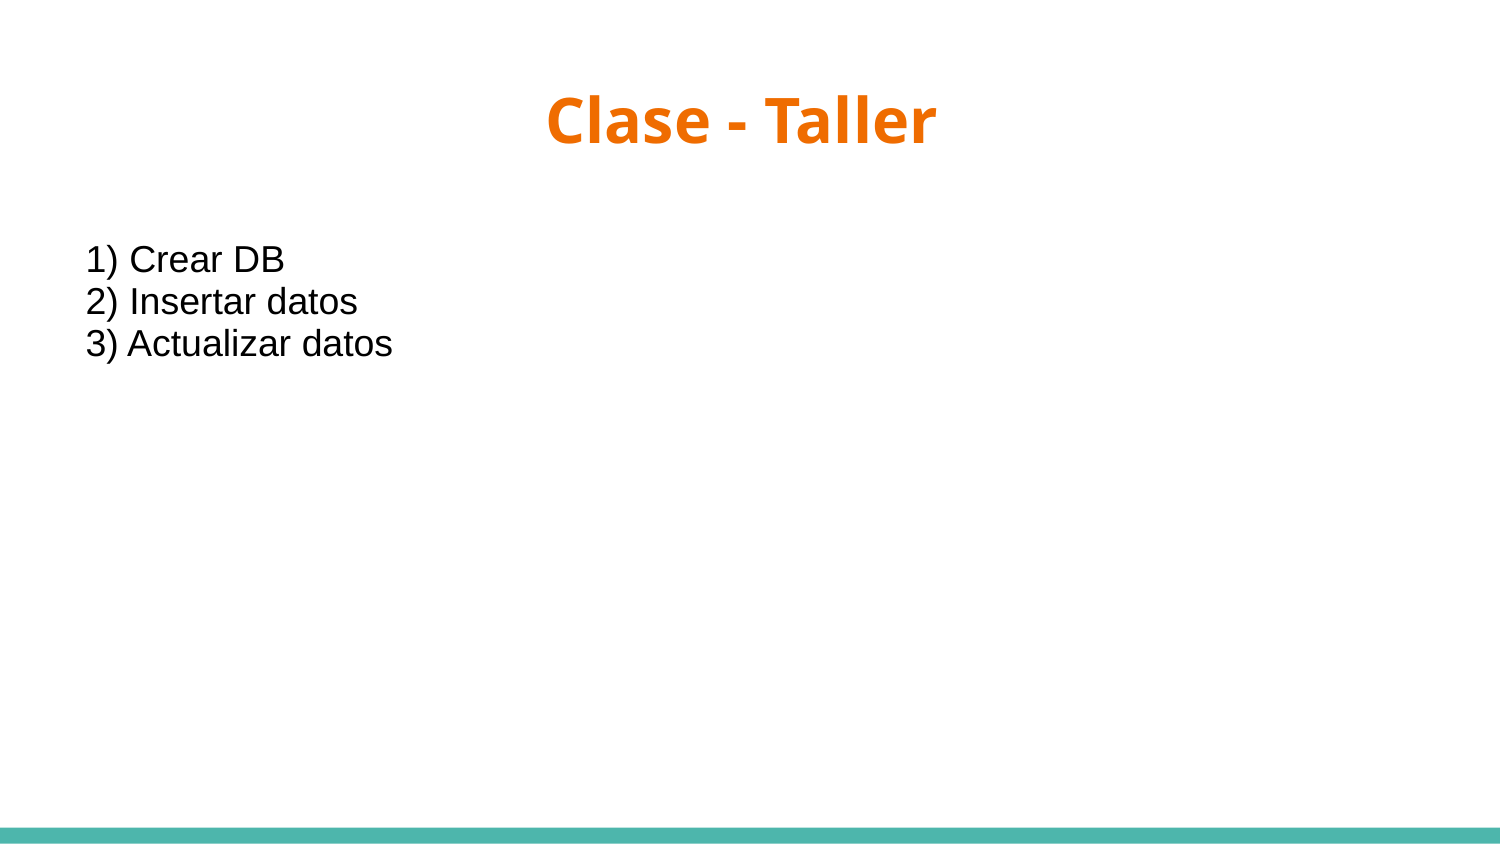

# Clase - Taller
1) Crear DB
2) Insertar datos
3) Actualizar datos